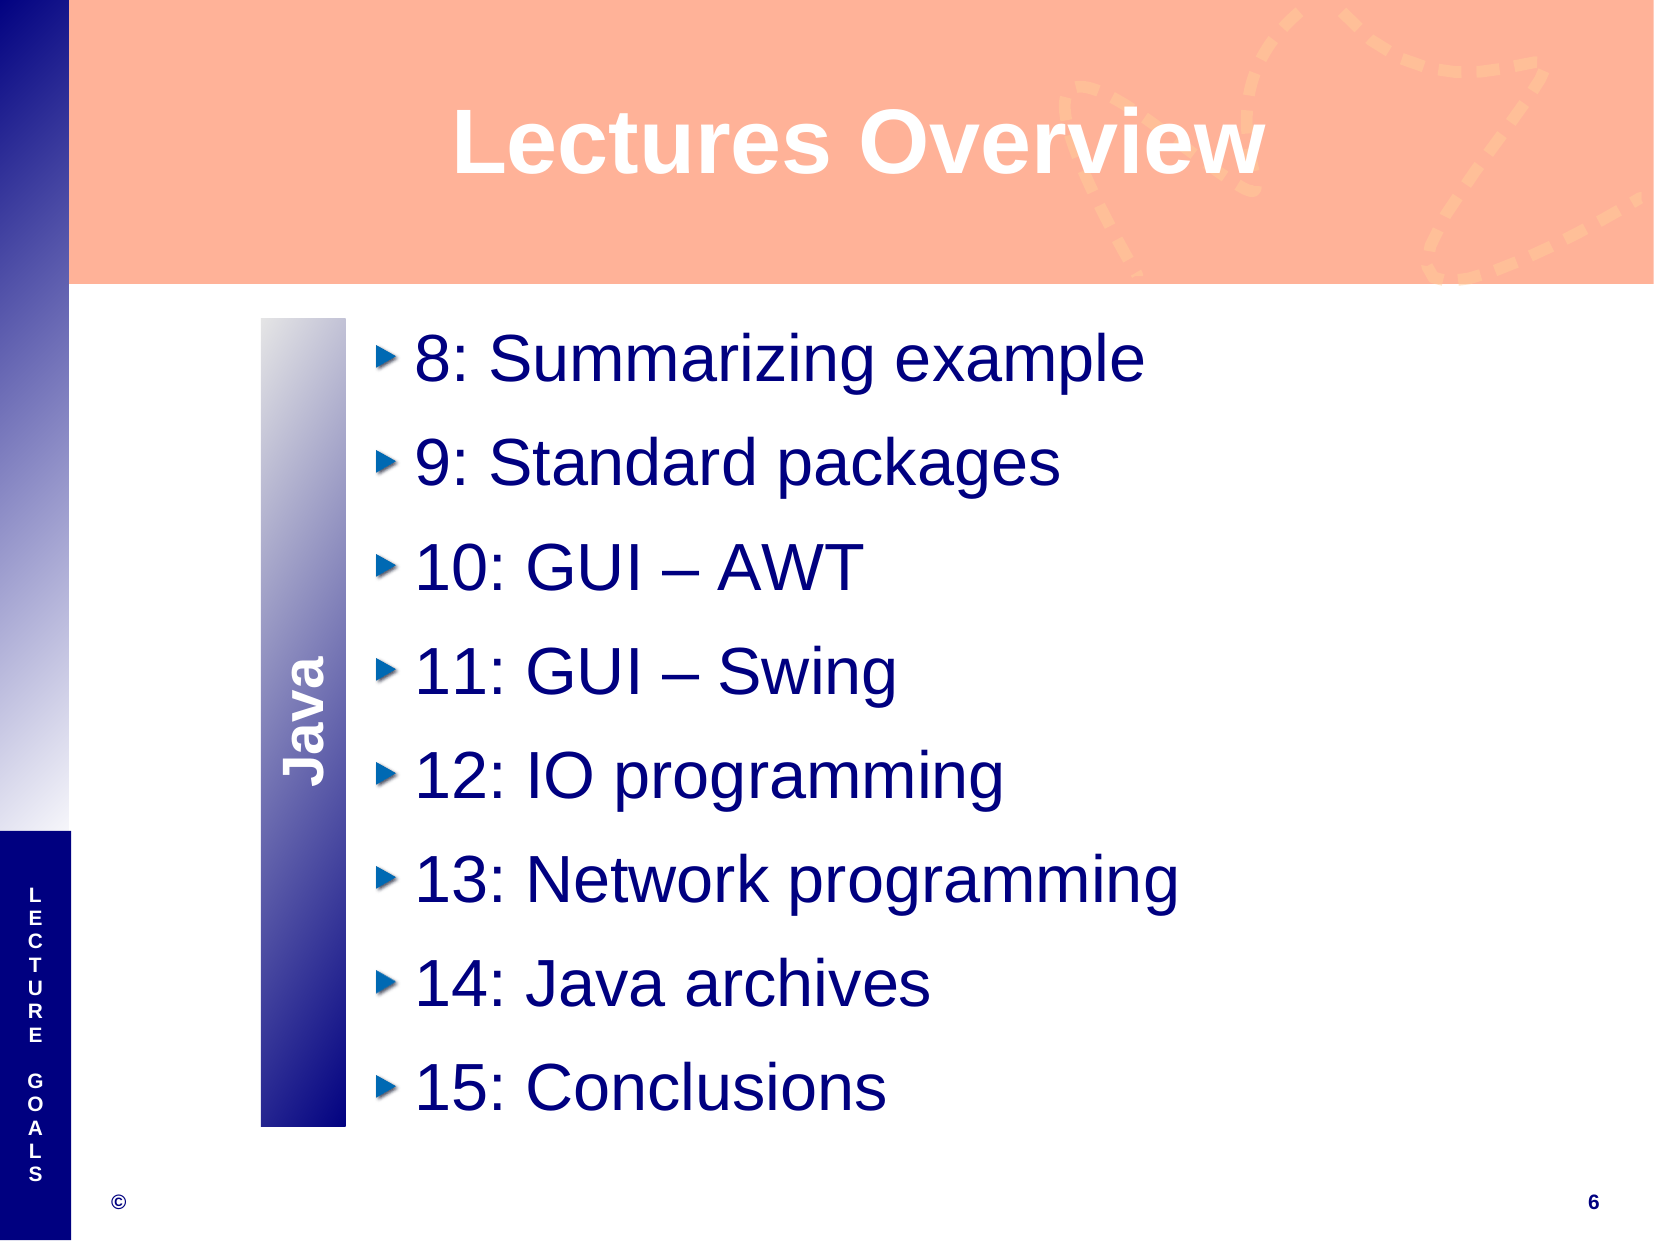

# Lectures Overview
8: Summarizing example
9: Standard packages
10: GUI – AWT
11: GUI – Swing
12: IO programming
13: Network programming
14: Java archives
15: Conclusions
Java
L
E
C
T
U
R
E
G
O
A
L
S